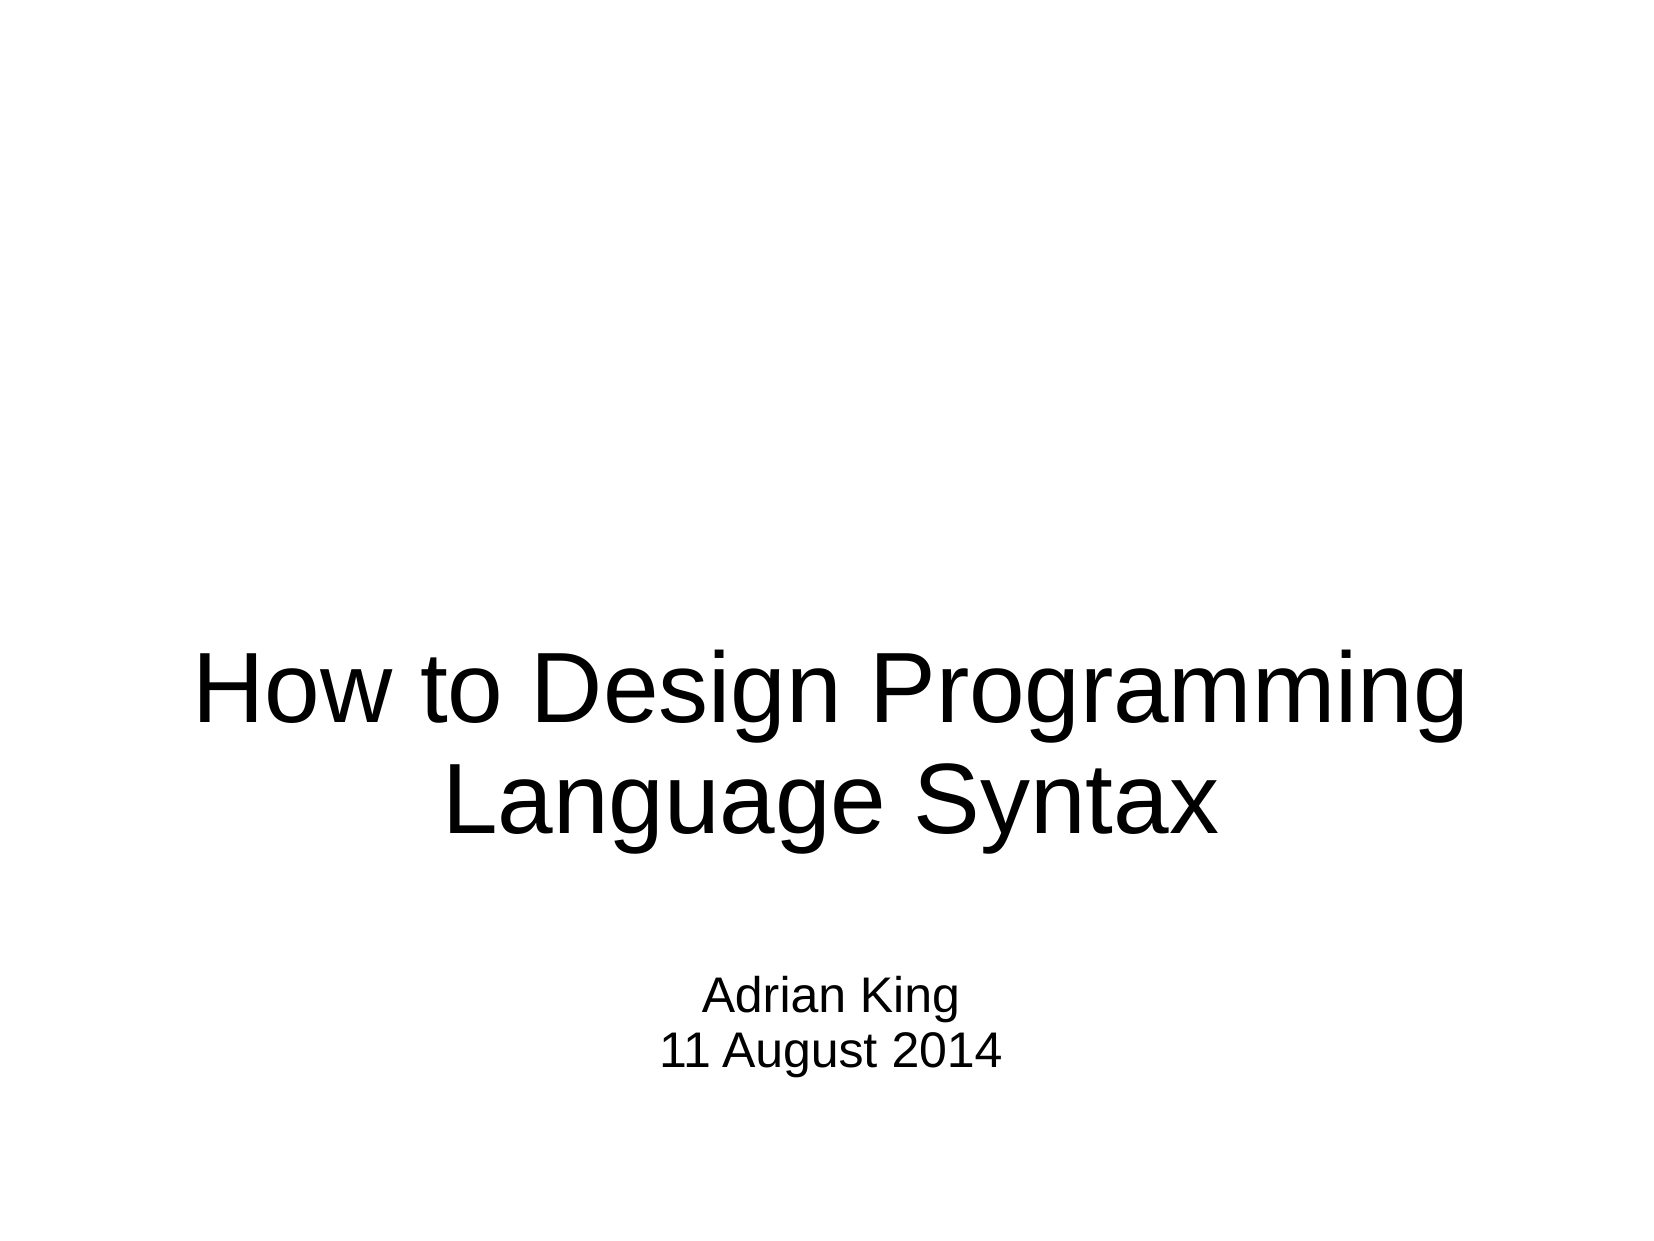

# How to Design Programming Language Syntax
Adrian King
11 August 2014